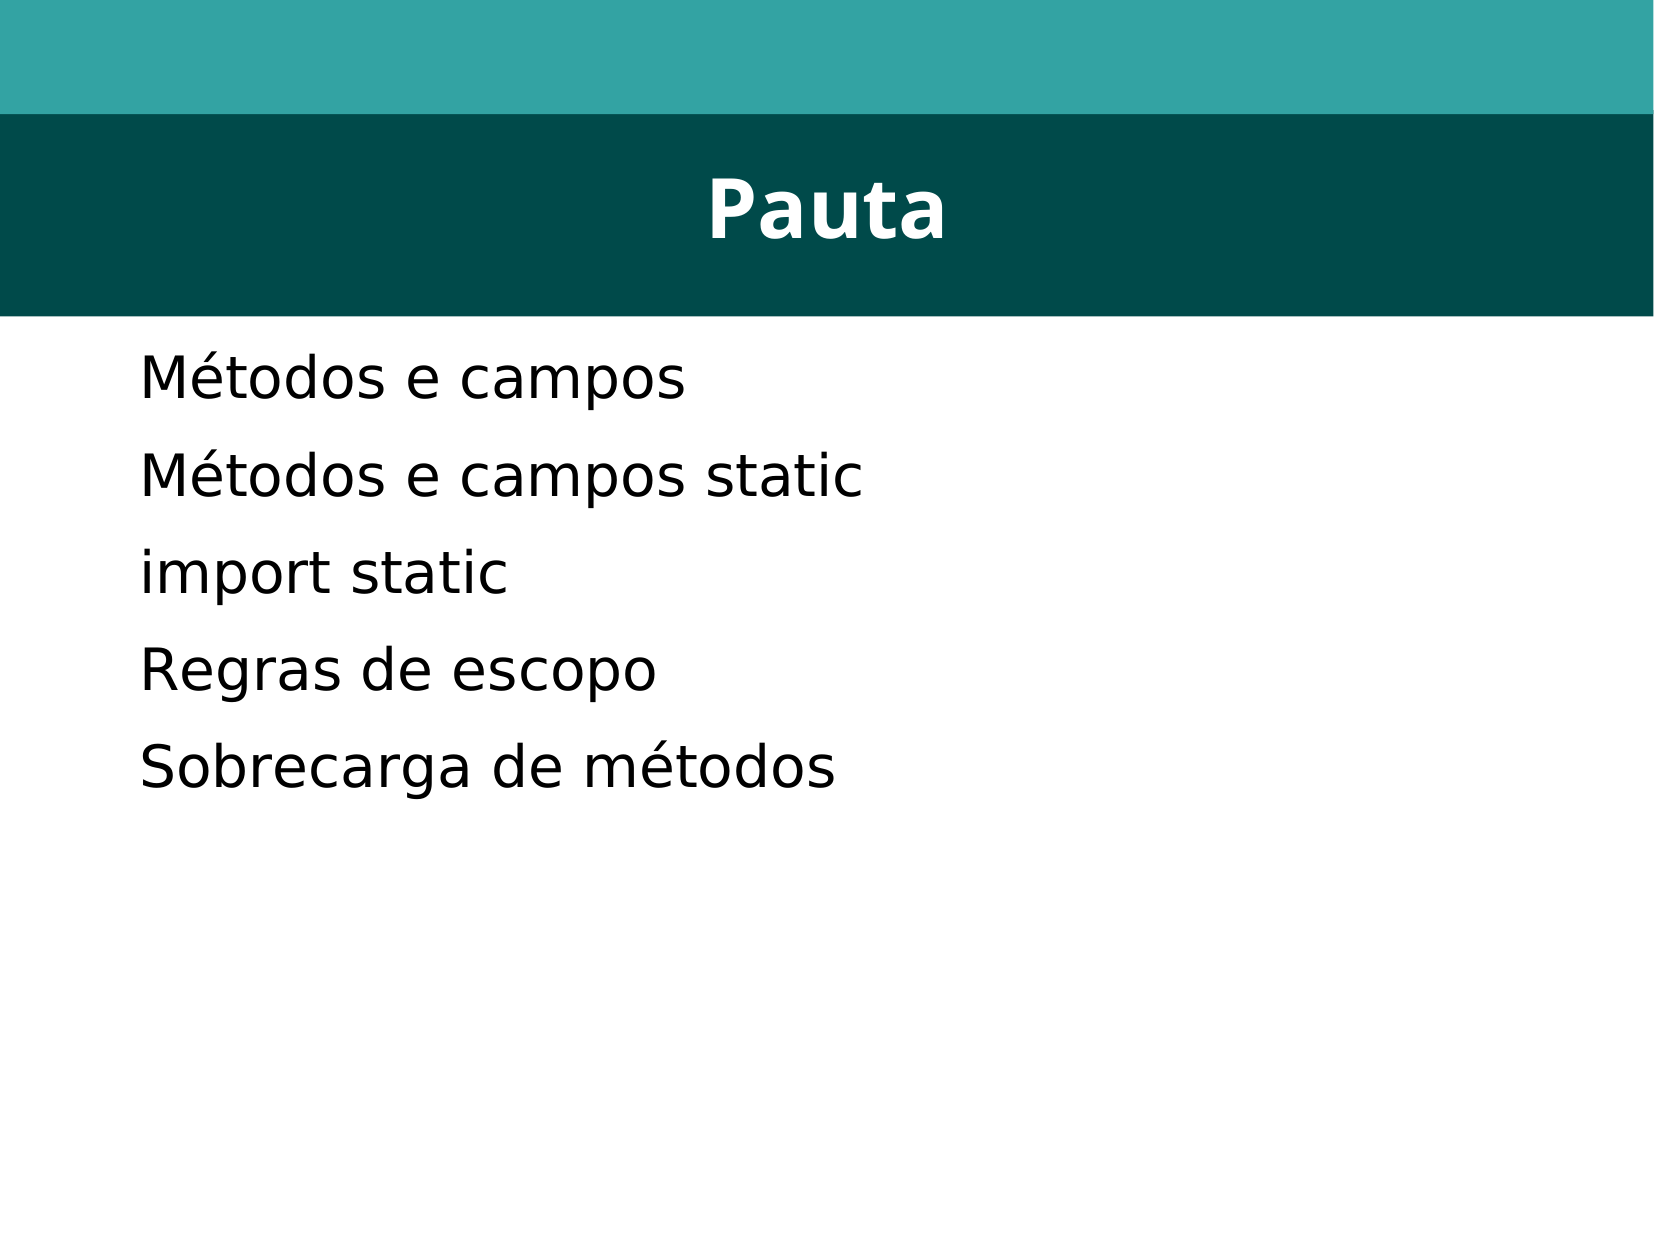

Pauta
# Métodos e campos
Métodos e campos static
import static
Regras de escopo
Sobrecarga de métodos